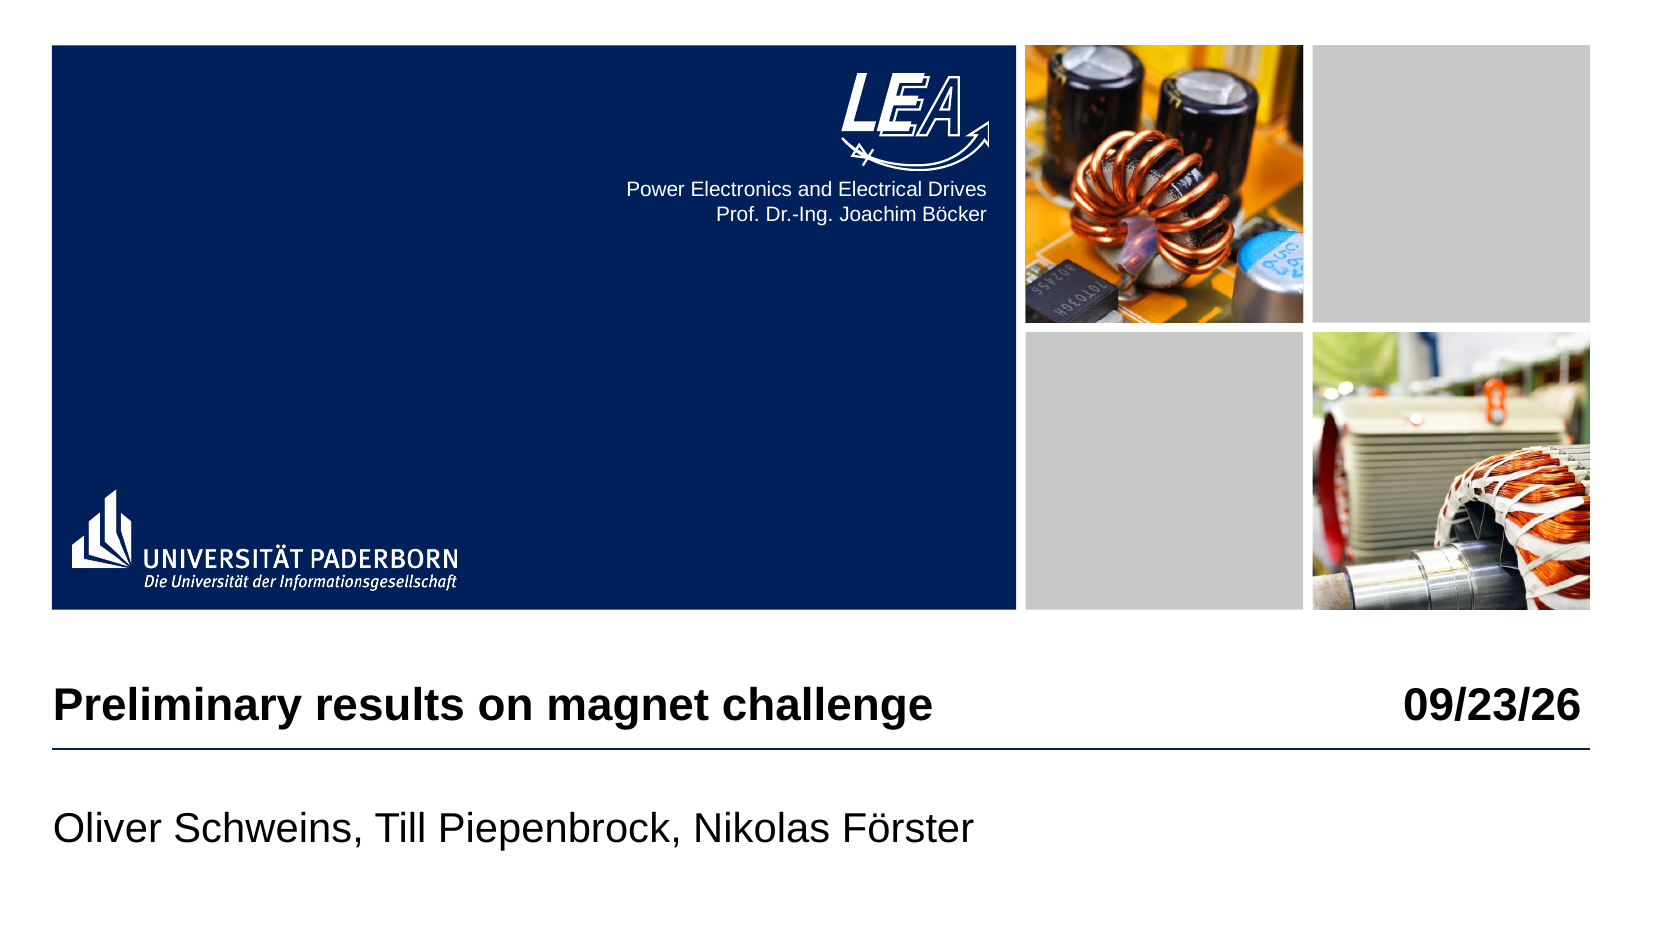

# Preliminary results on magnet challenge
Oliver Schweins, Till Piepenbrock, Nikolas Förster